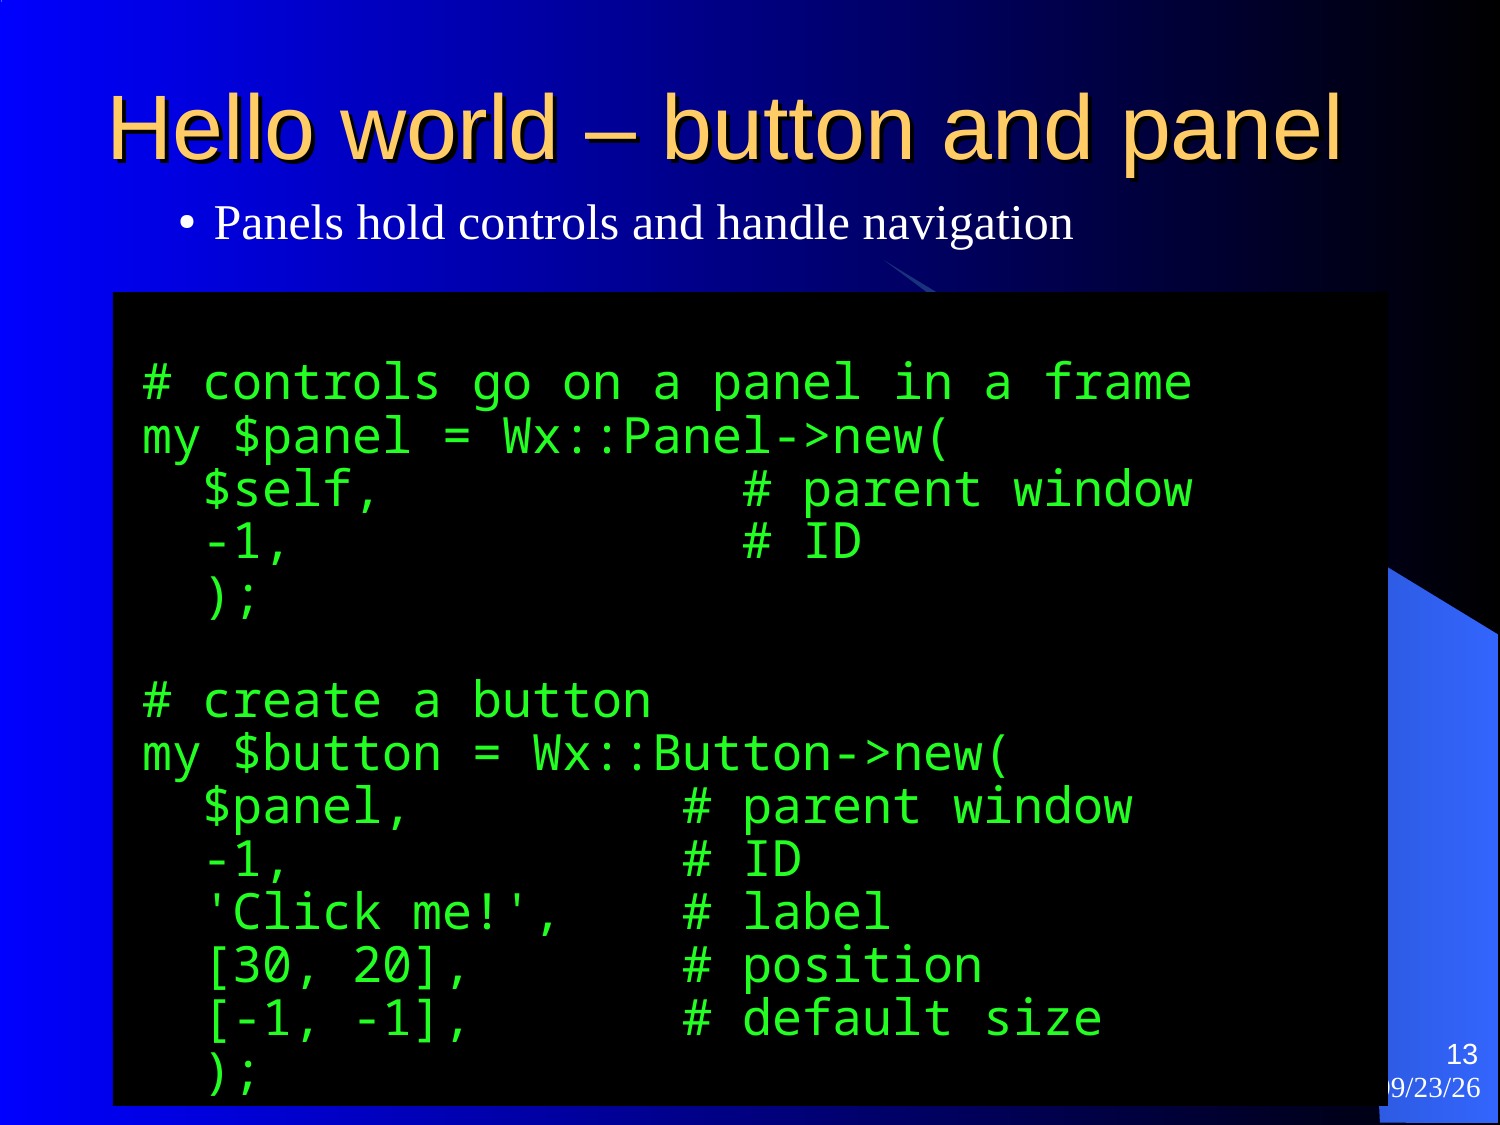

# Hello world – button and panel
Panels hold controls and handle navigation
# controls go on a panel in a frame
my $panel = Wx::Panel->new(
 $self, # parent window
 -1, # ID
 );
# create a button
my $button = Wx::Button->new(
 $panel, # parent window
 -1, # ID
 'Click me!', # label
 [30, 20], # position
 [-1, -1], # default size
 );
package MyFrame;
use base 'Wx::Frame';
13
Introduction to WxWidgets